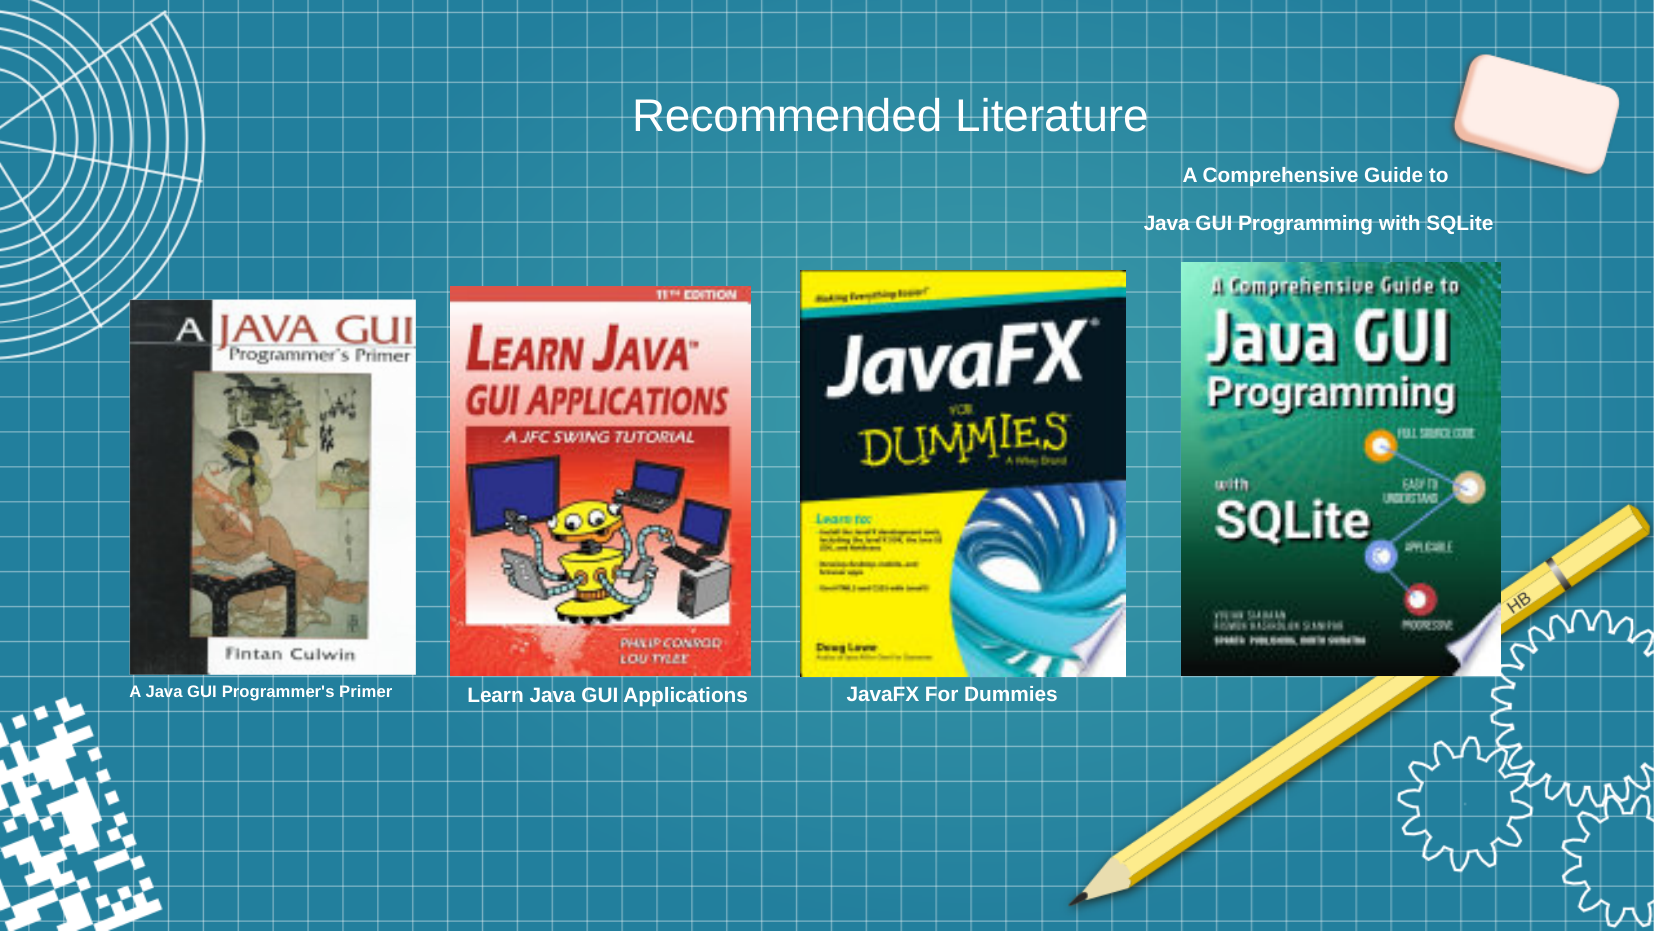

# Recommended Literature
A Comprehensive Guide to
Java GUI Programming with SQLite
A Java GUI Programmer's Primer
JavaFX For Dummies
Learn Java GUI Applications